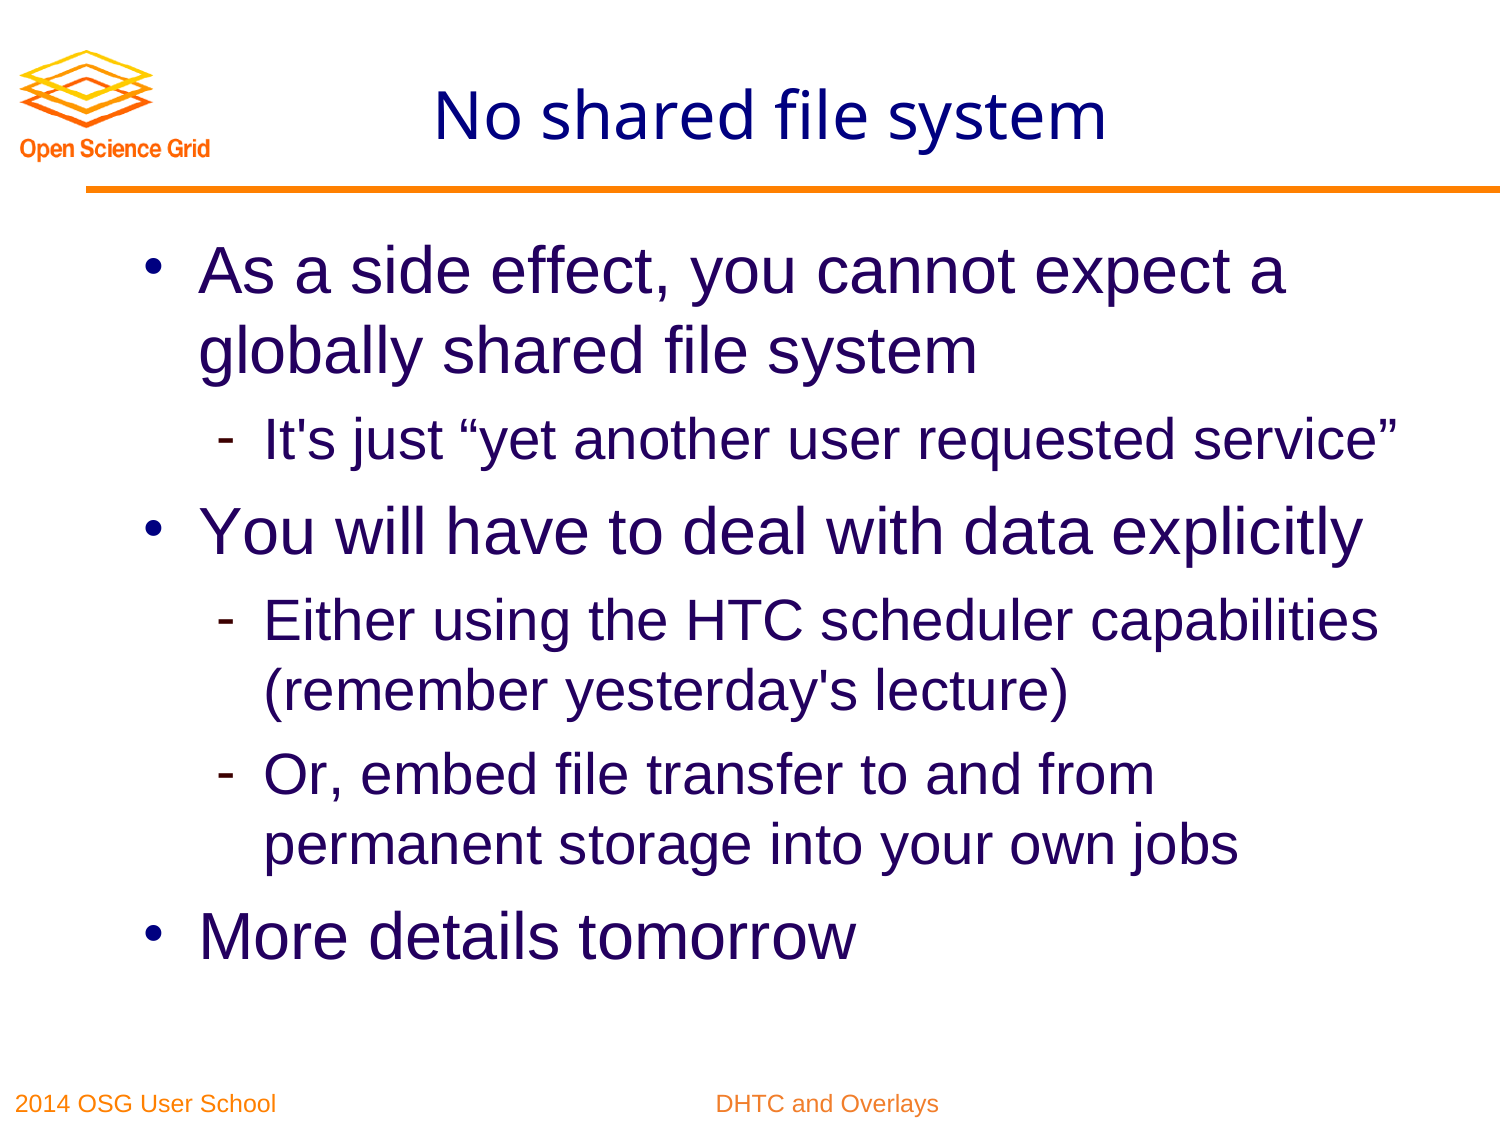

# No shared file system
As a side effect, you cannot expect a globally shared file system
It's just “yet another user requested service”
You will have to deal with data explicitly
Either using the HTC scheduler capabilities
(remember yesterday's lecture)
Or, embed file transfer to and from permanent storage into your own jobs
More details tomorrow